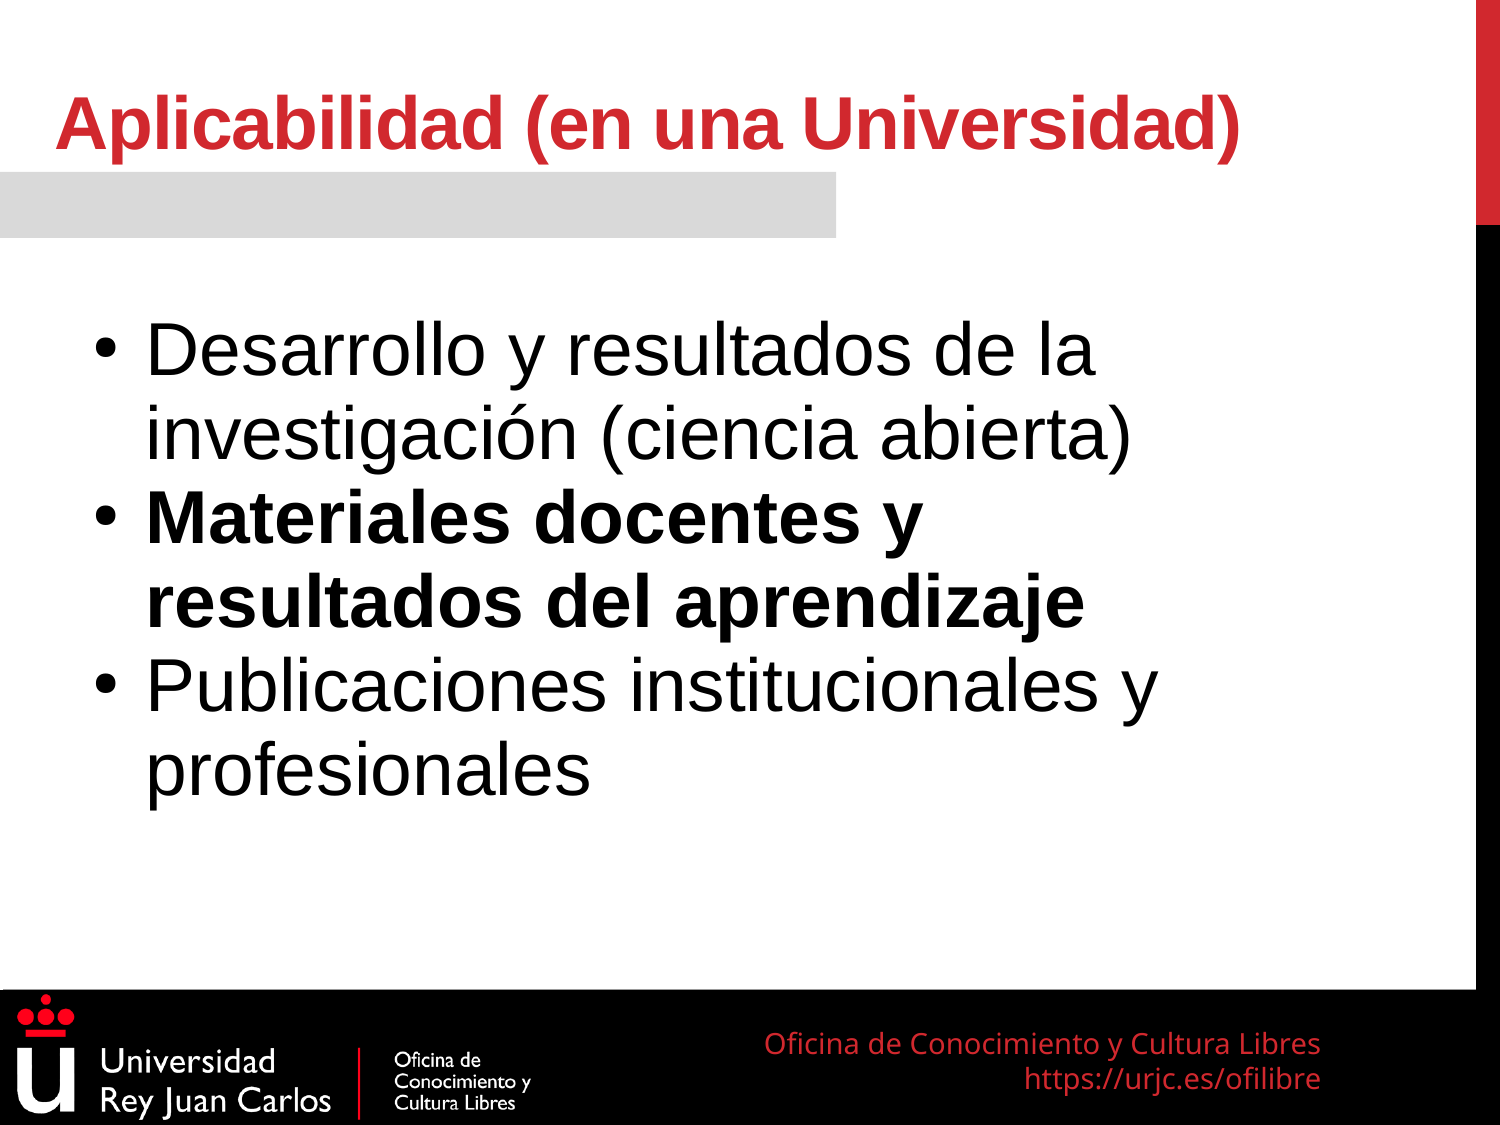

Aplicabilidad (en una Universidad)
#
Desarrollo y resultados de la investigación (ciencia abierta)
Materiales docentes y resultados del aprendizaje
Publicaciones institucionales y profesionales